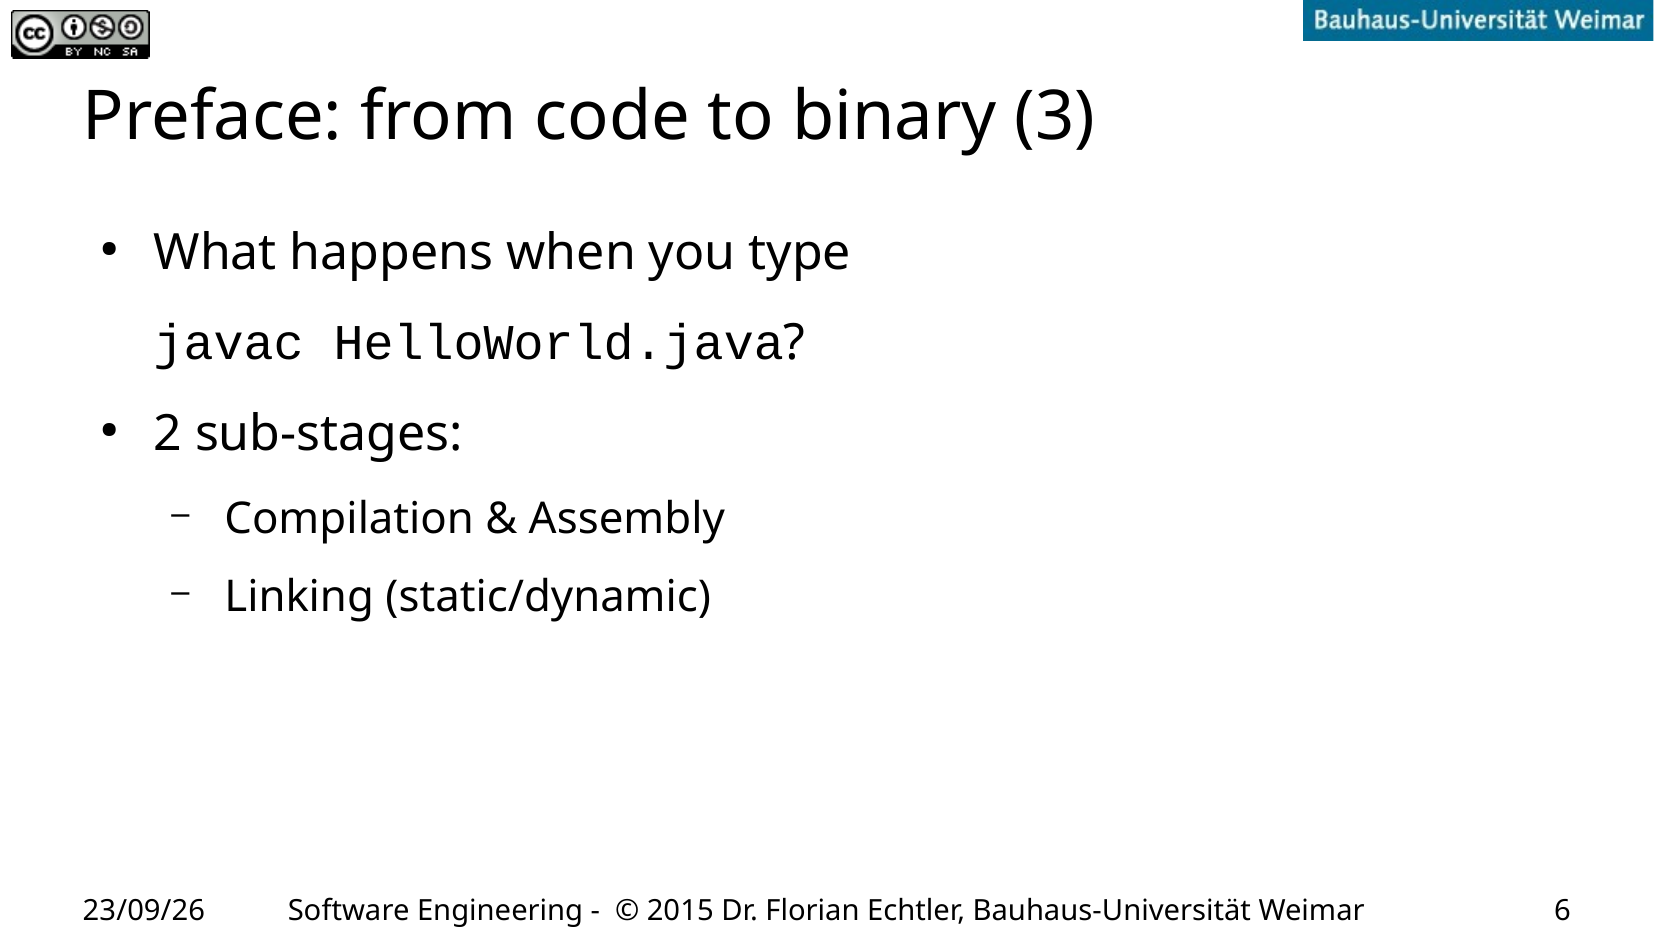

# Preface: from code to binary (3)
What happens when you type
javac HelloWorld.java?
2 sub-stages:
Compilation & Assembly
Linking (static/dynamic)
Software Engineering - © 2015 Dr. Florian Echtler, Bauhaus-Universität Weimar
6